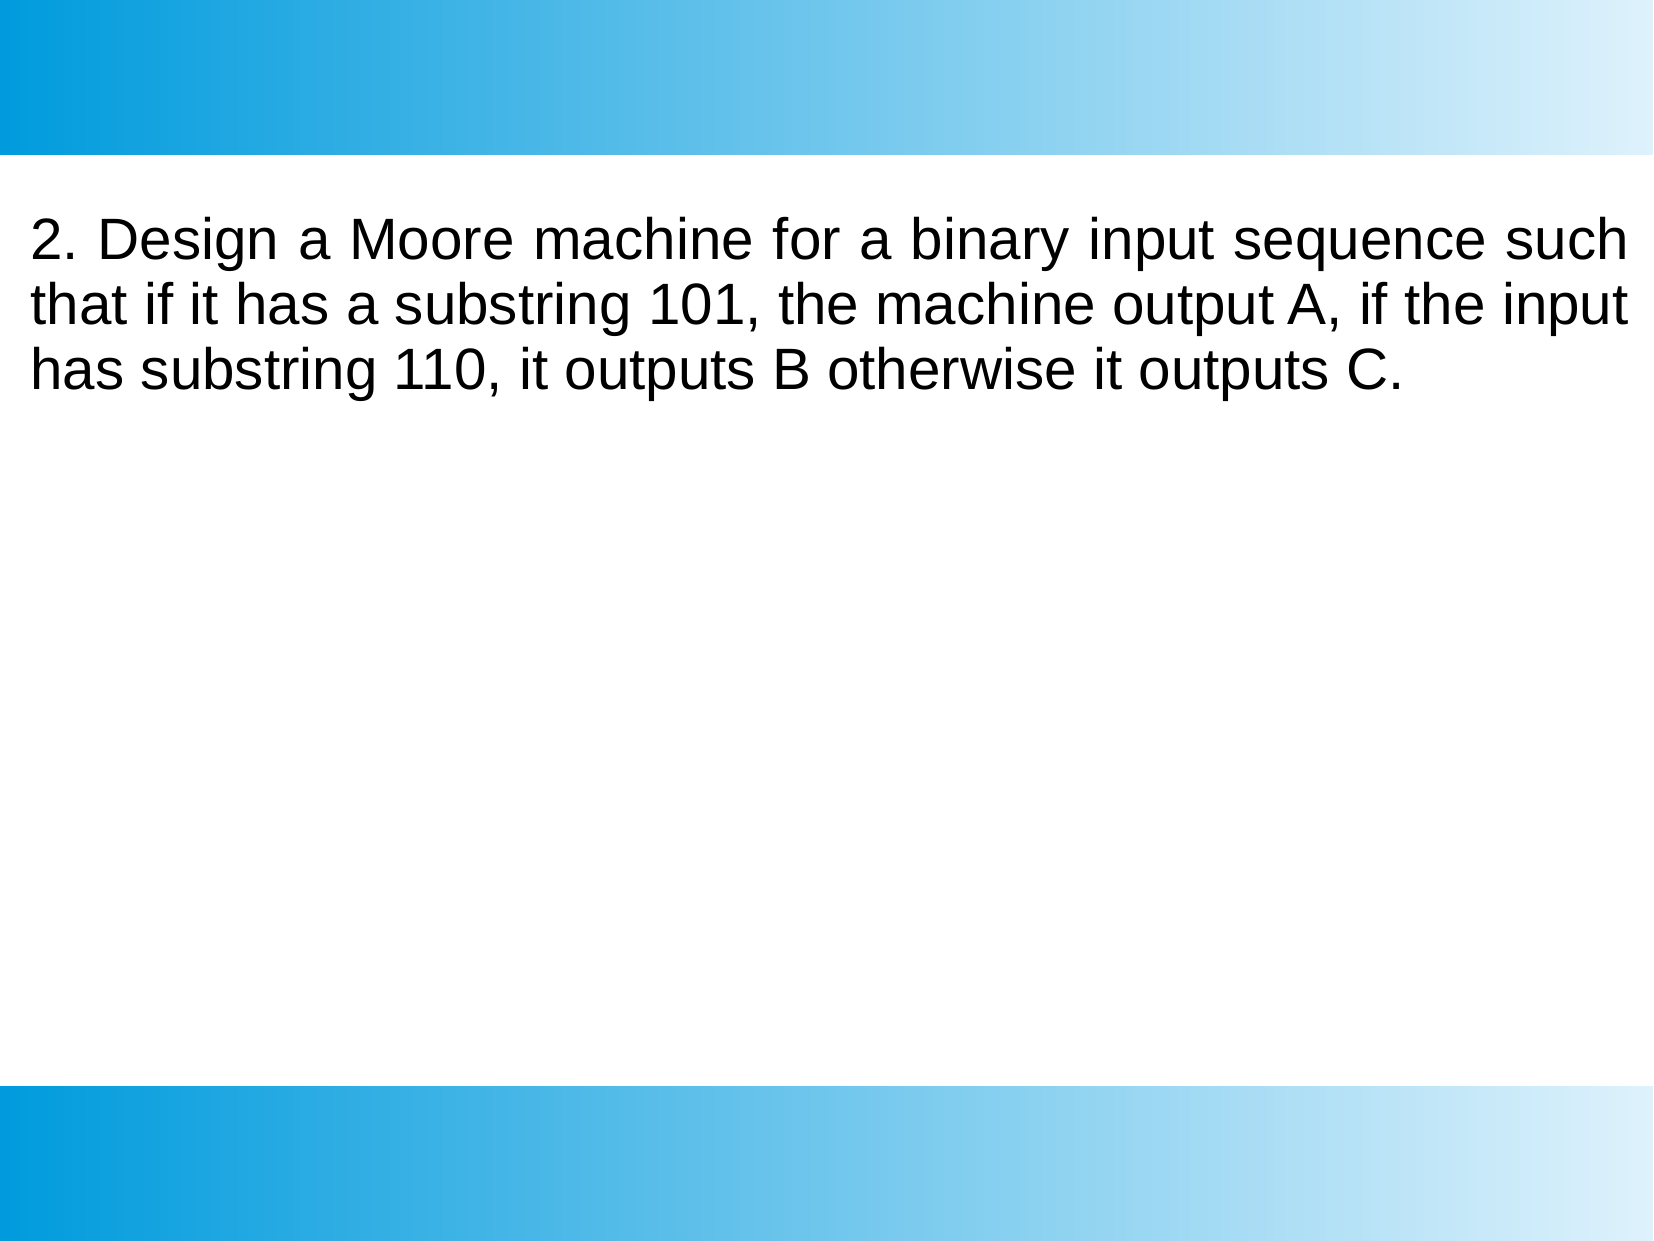

2. Design a Moore machine for a binary input sequence such that if it has a substring 101, the machine output A, if the input has substring 110, it outputs B otherwise it outputs C.